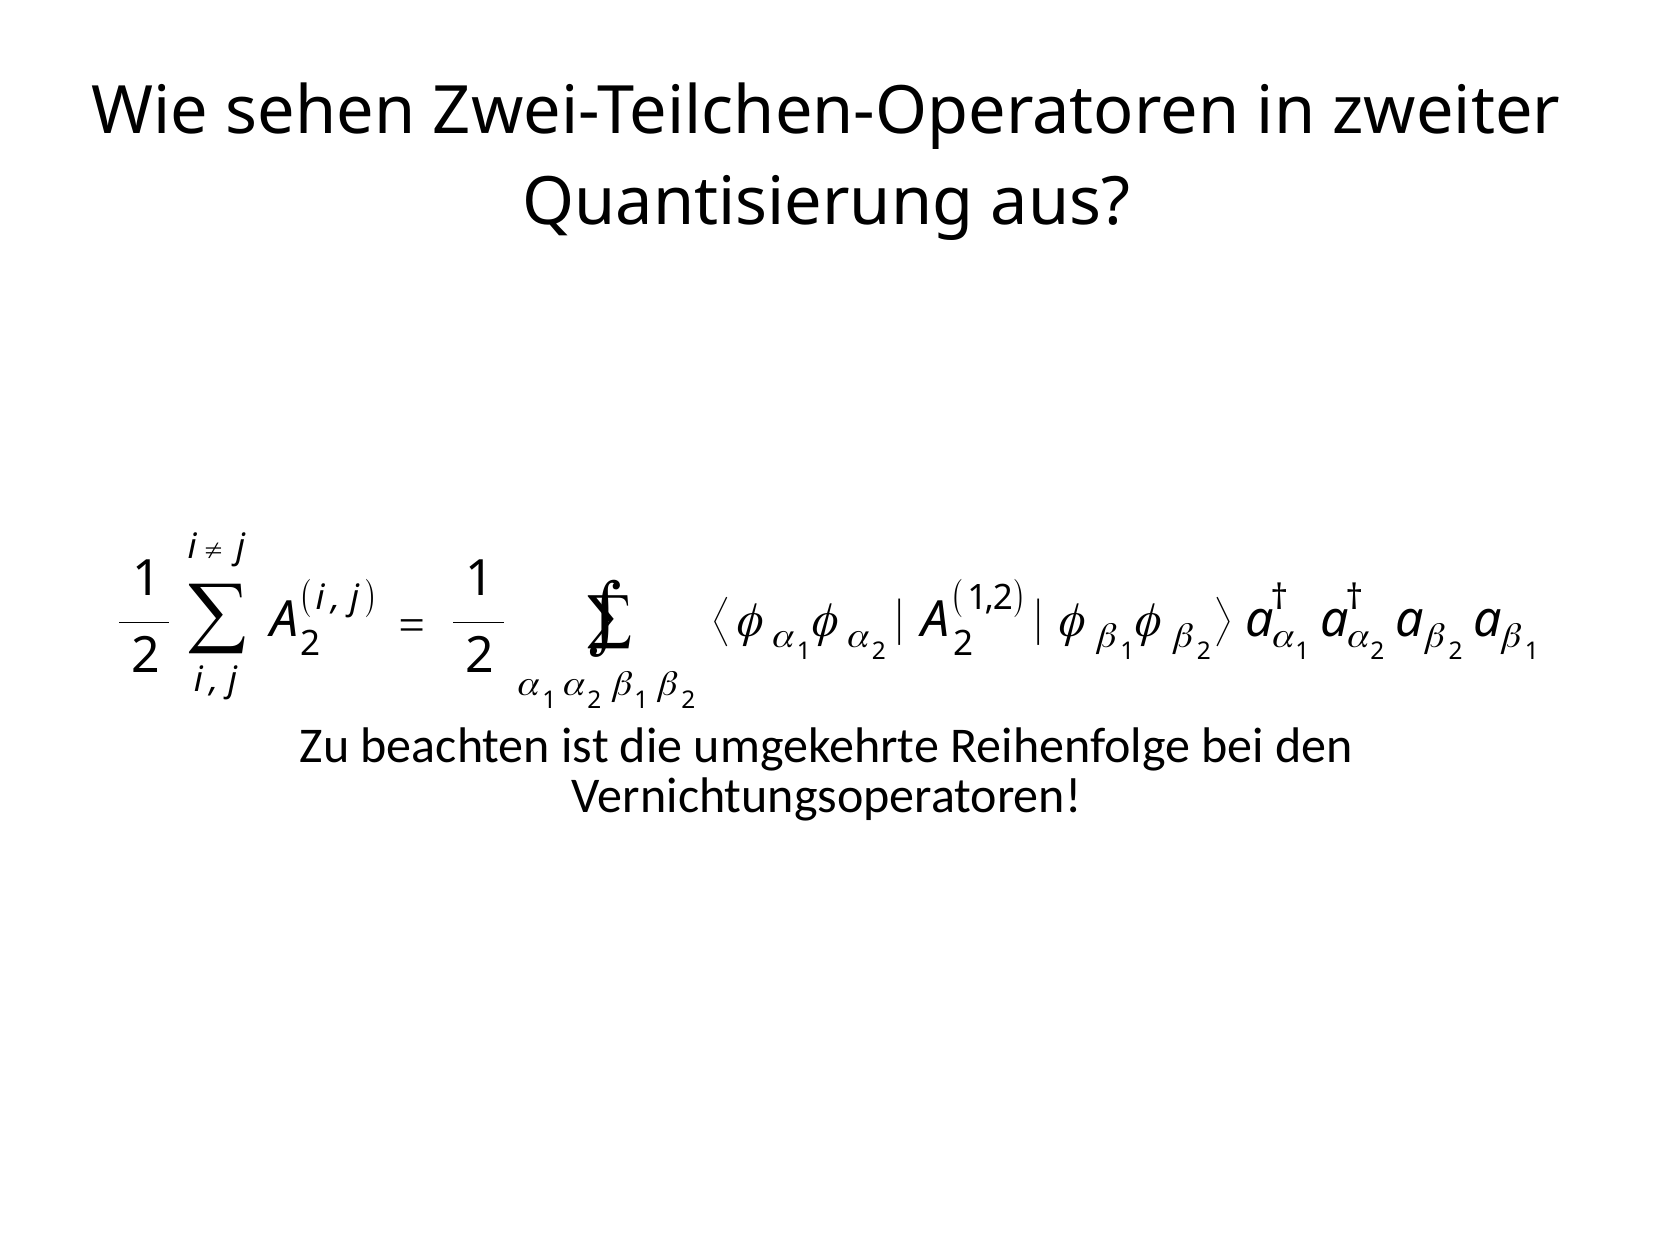

# Wie sehen Zwei-Teilchen-Operatoren in zweiter Quantisierung aus?
Zu beachten ist die umgekehrte Reihenfolge bei den Vernichtungsoperatoren!